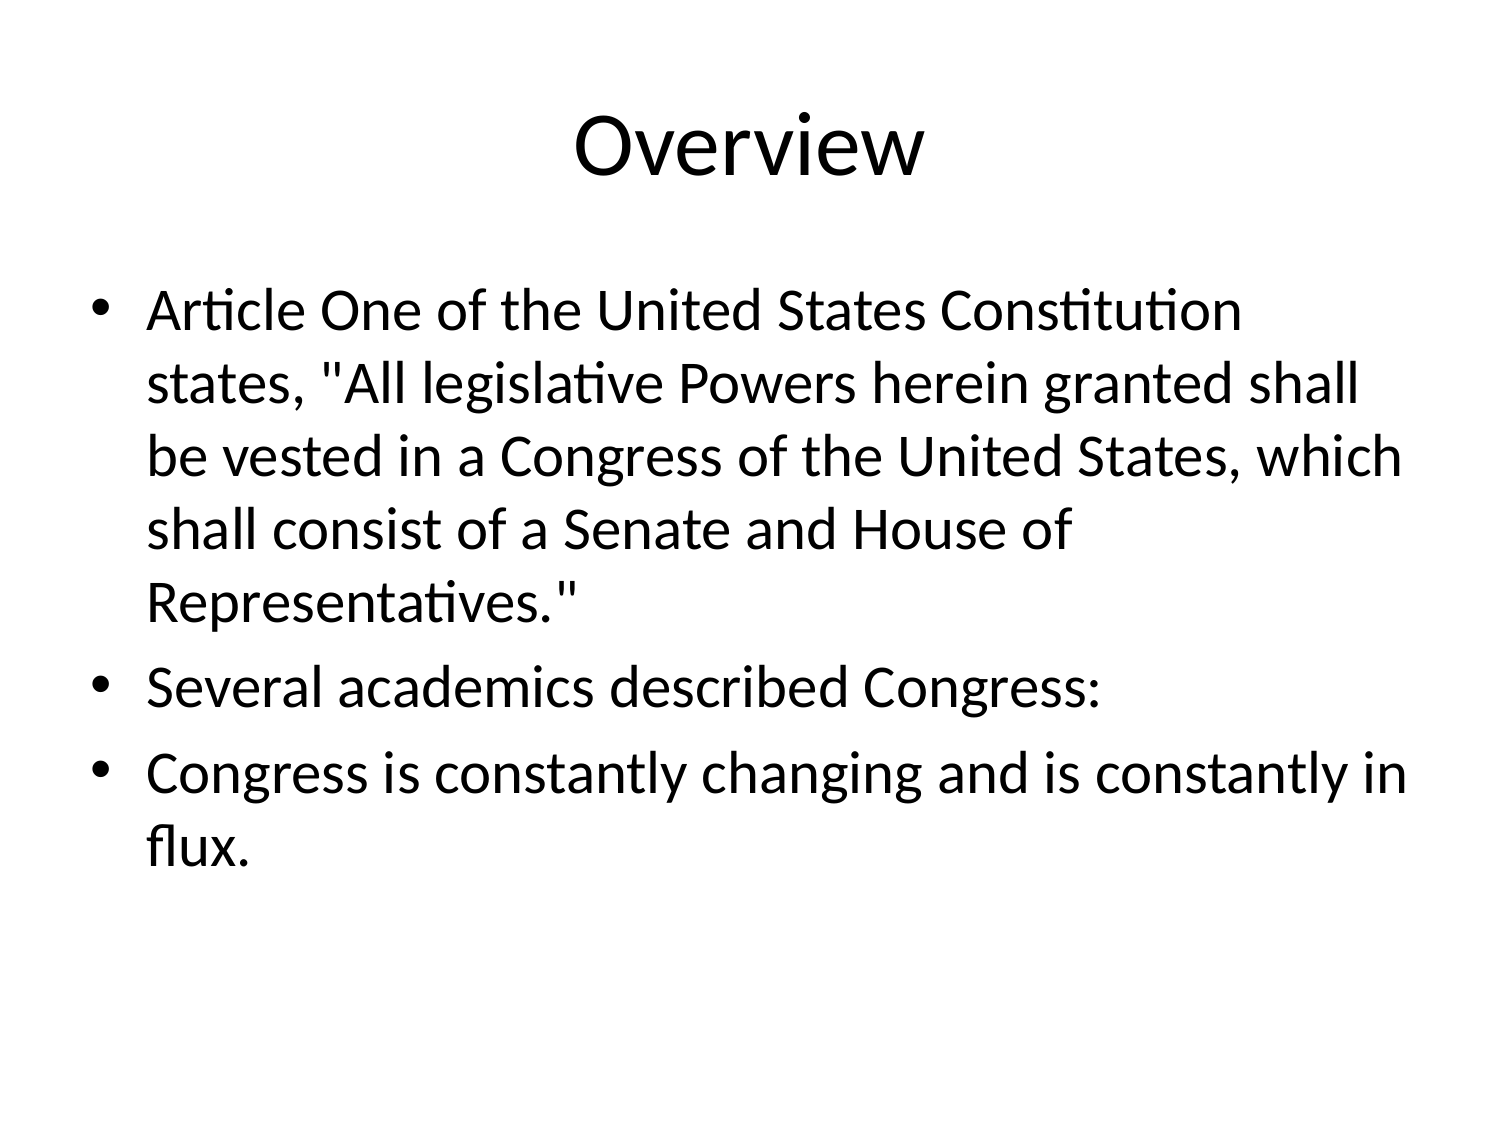

# Overview
Article One of the United States Constitution states, "All legislative Powers herein granted shall be vested in a Congress of the United States, which shall consist of a Senate and House of Representatives."
Several academics described Congress:
Congress is constantly changing and is constantly in flux.